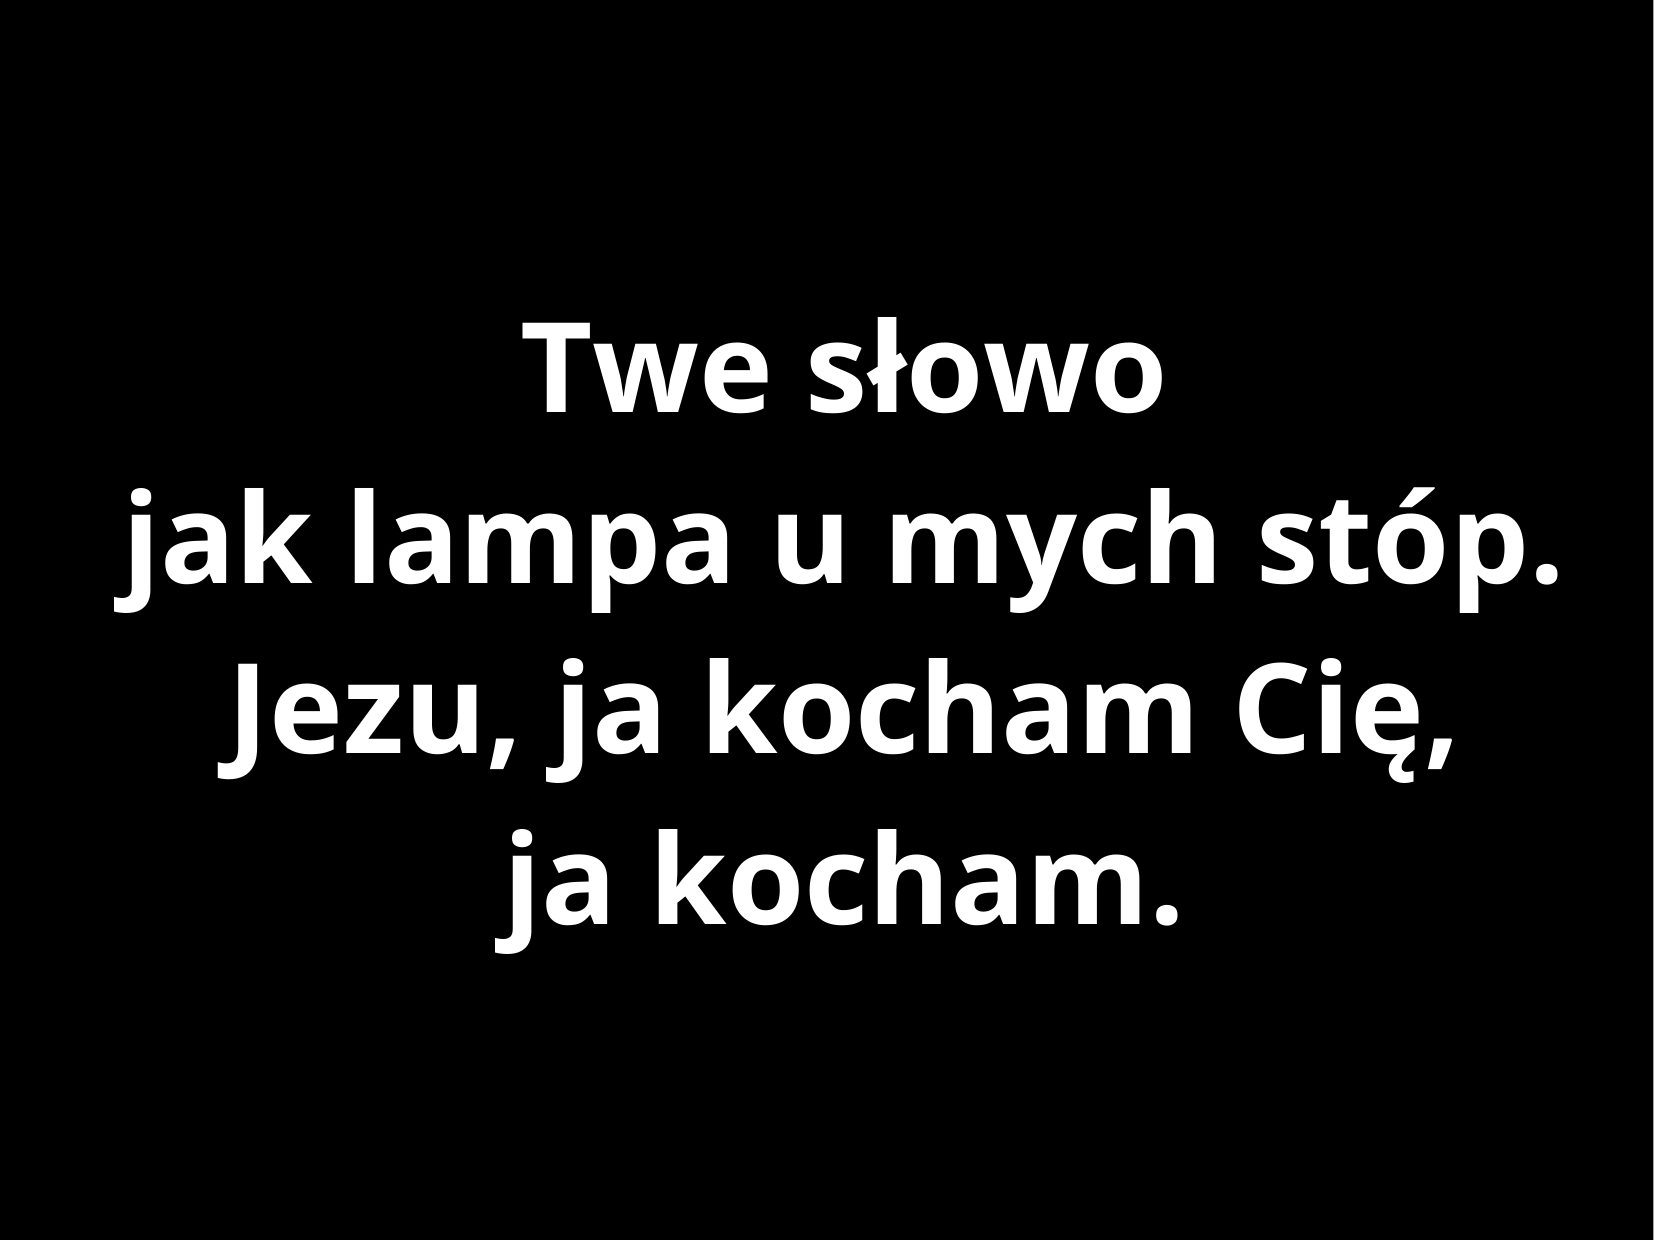

# Twe słowo
jak lampa u mych stóp.
Jezu, ja kocham Cię,
ja kocham.